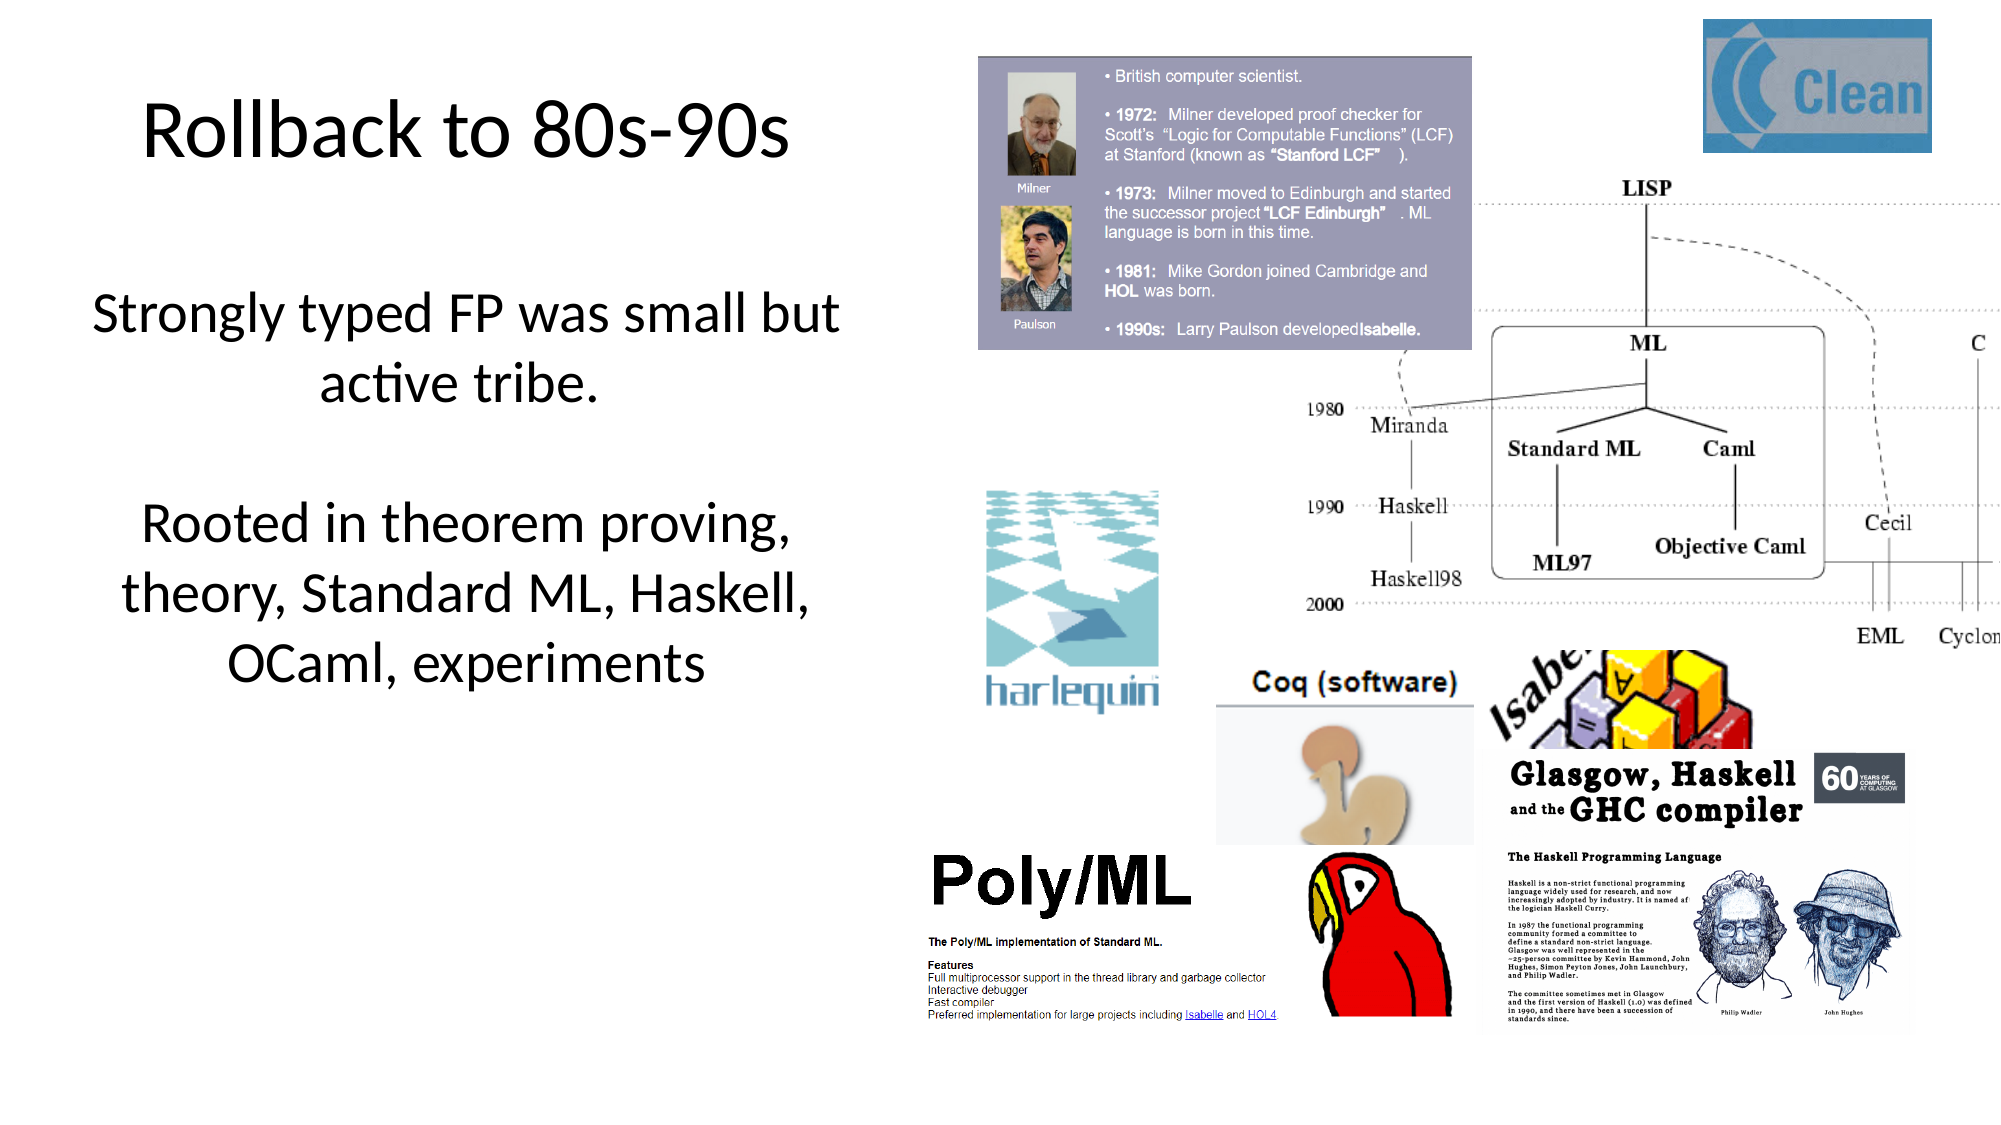

Rollback to 80s-90s
Strongly typed FP was small but active tribe.
Rooted in theorem proving, theory, Standard ML, Haskell, OCaml, experiments